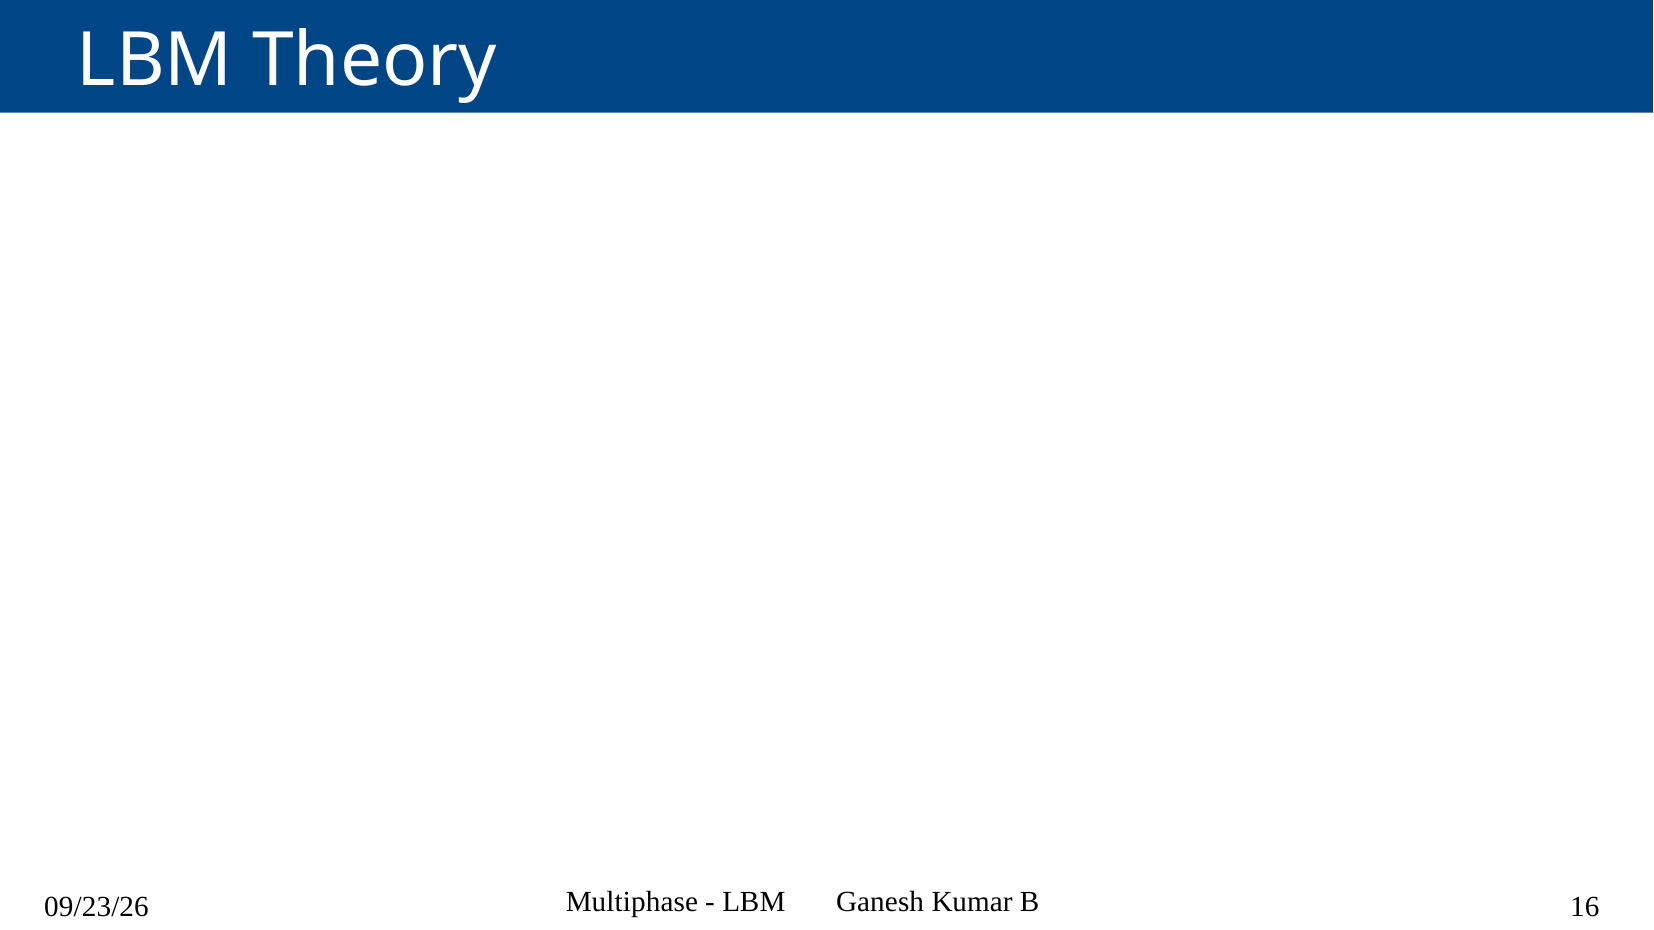

# LBM Theory
Multiphase - LBM Ganesh Kumar B
16